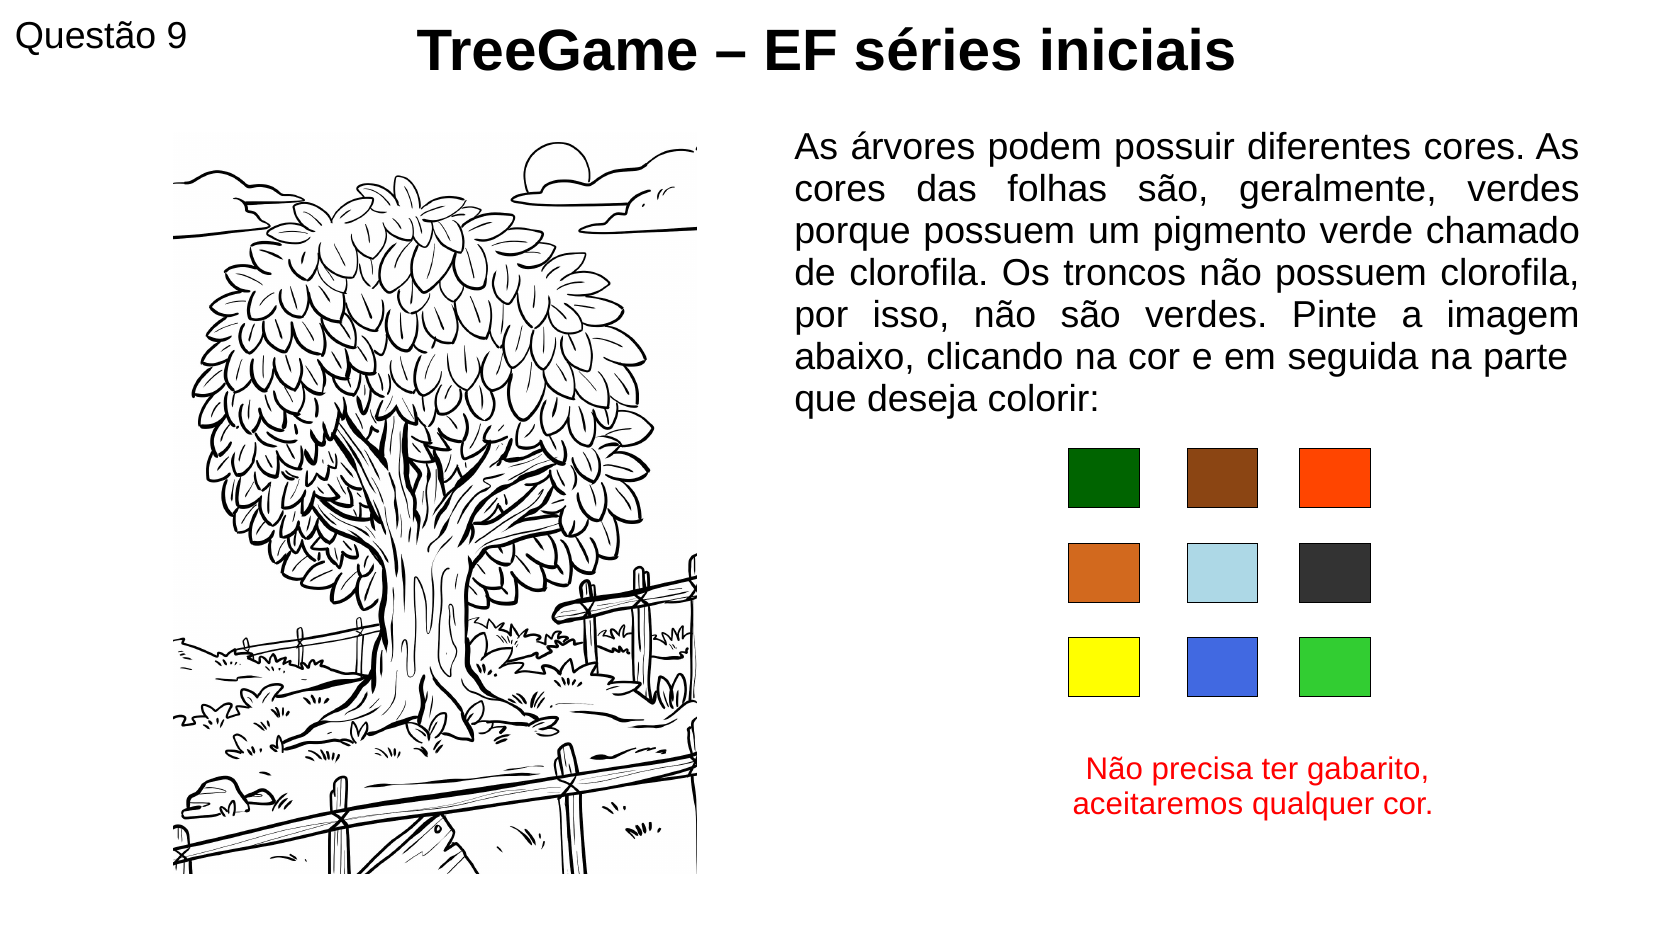

# TreeGame – EF séries iniciais
Questão 9
As árvores podem possuir diferentes cores. As cores das folhas são, geralmente, verdes porque possuem um pigmento verde chamado de clorofila. Os troncos não possuem clorofila, por isso, não são verdes. Pinte a imagem abaixo, clicando na cor e em seguida na parte que deseja colorir:
Não precisa ter gabarito, aceitaremos qualquer cor.